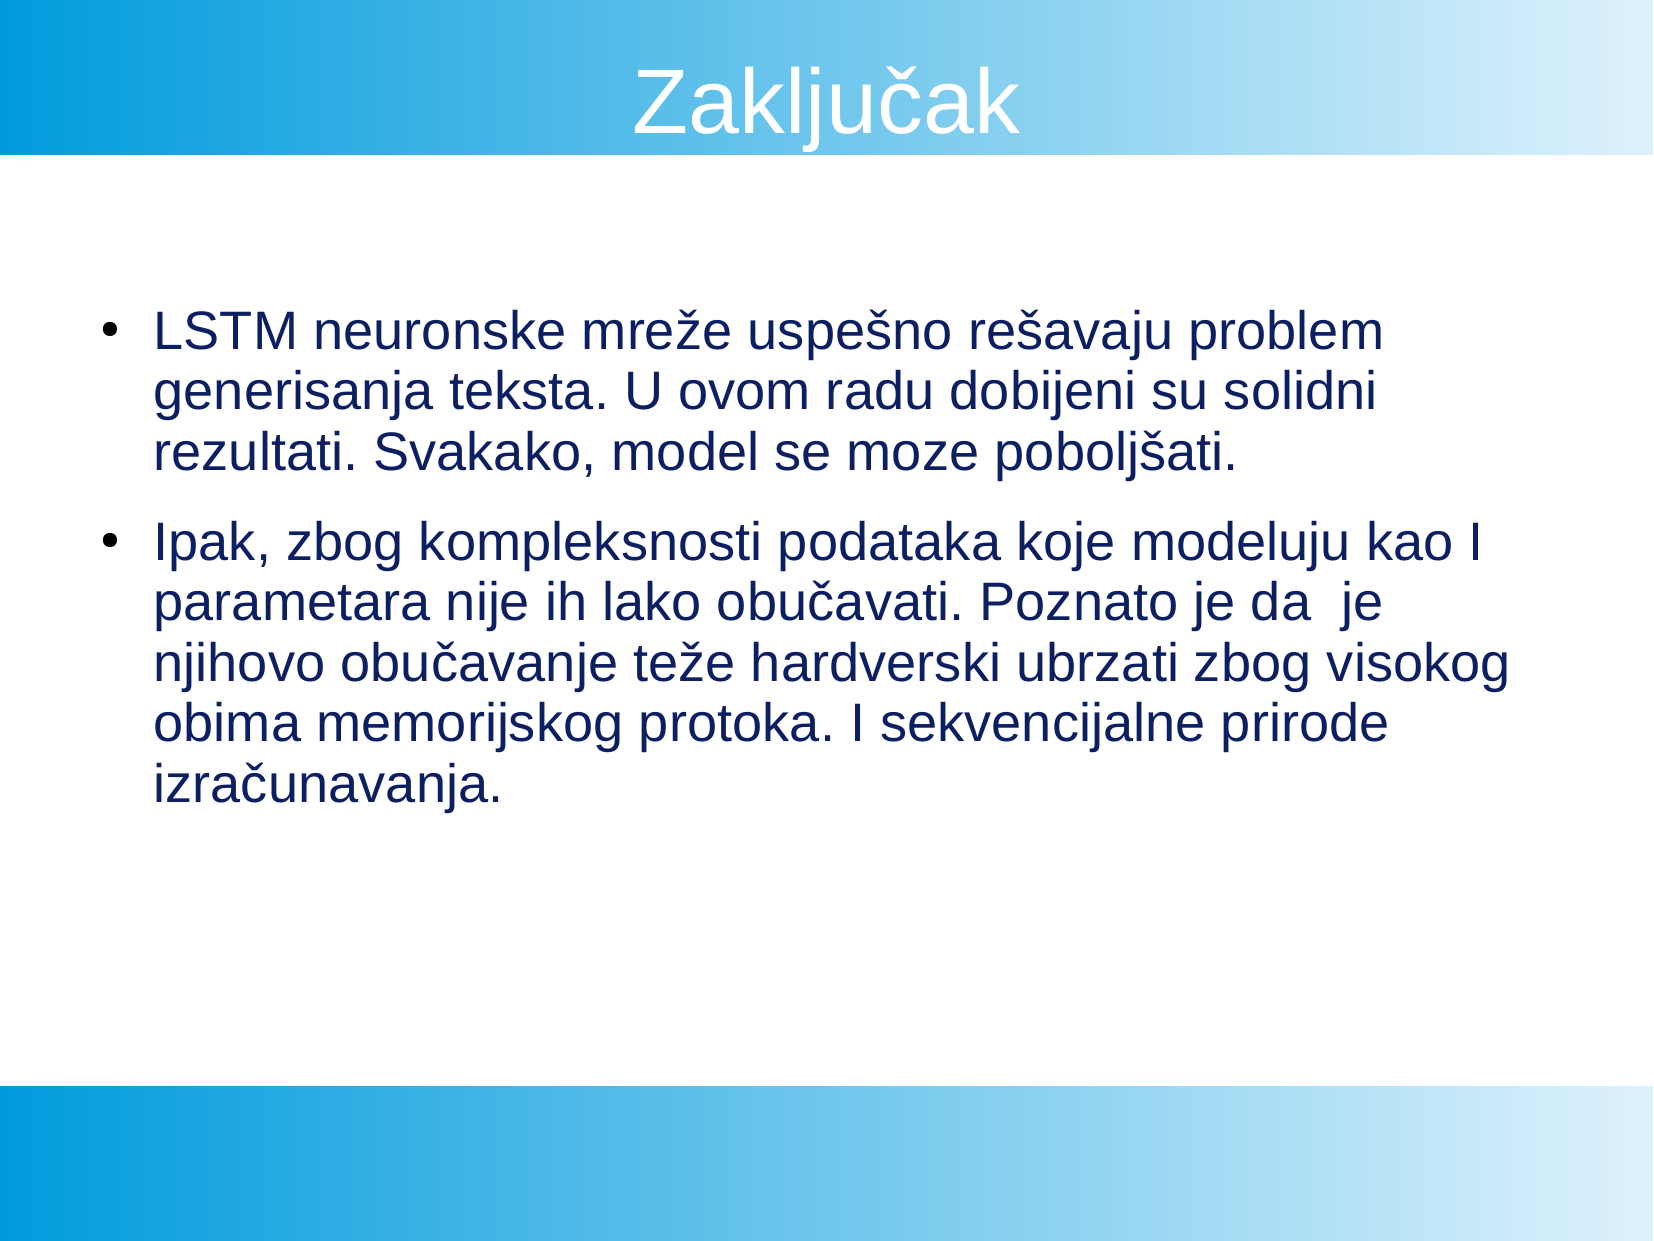

# Zaključak
LSTM neuronske mreže uspešno rešavaju problem generisanja teksta. U ovom radu dobijeni su solidni rezultati. Svakako, model se moze poboljšati.
Ipak, zbog kompleksnosti podataka koje modeluju kao I parametara nije ih lako obučavati. Poznato je da je njihovo obučavanje teže hardverski ubrzati zbog visokog obima memorijskog protoka. I sekvencijalne prirode izračunavanja.